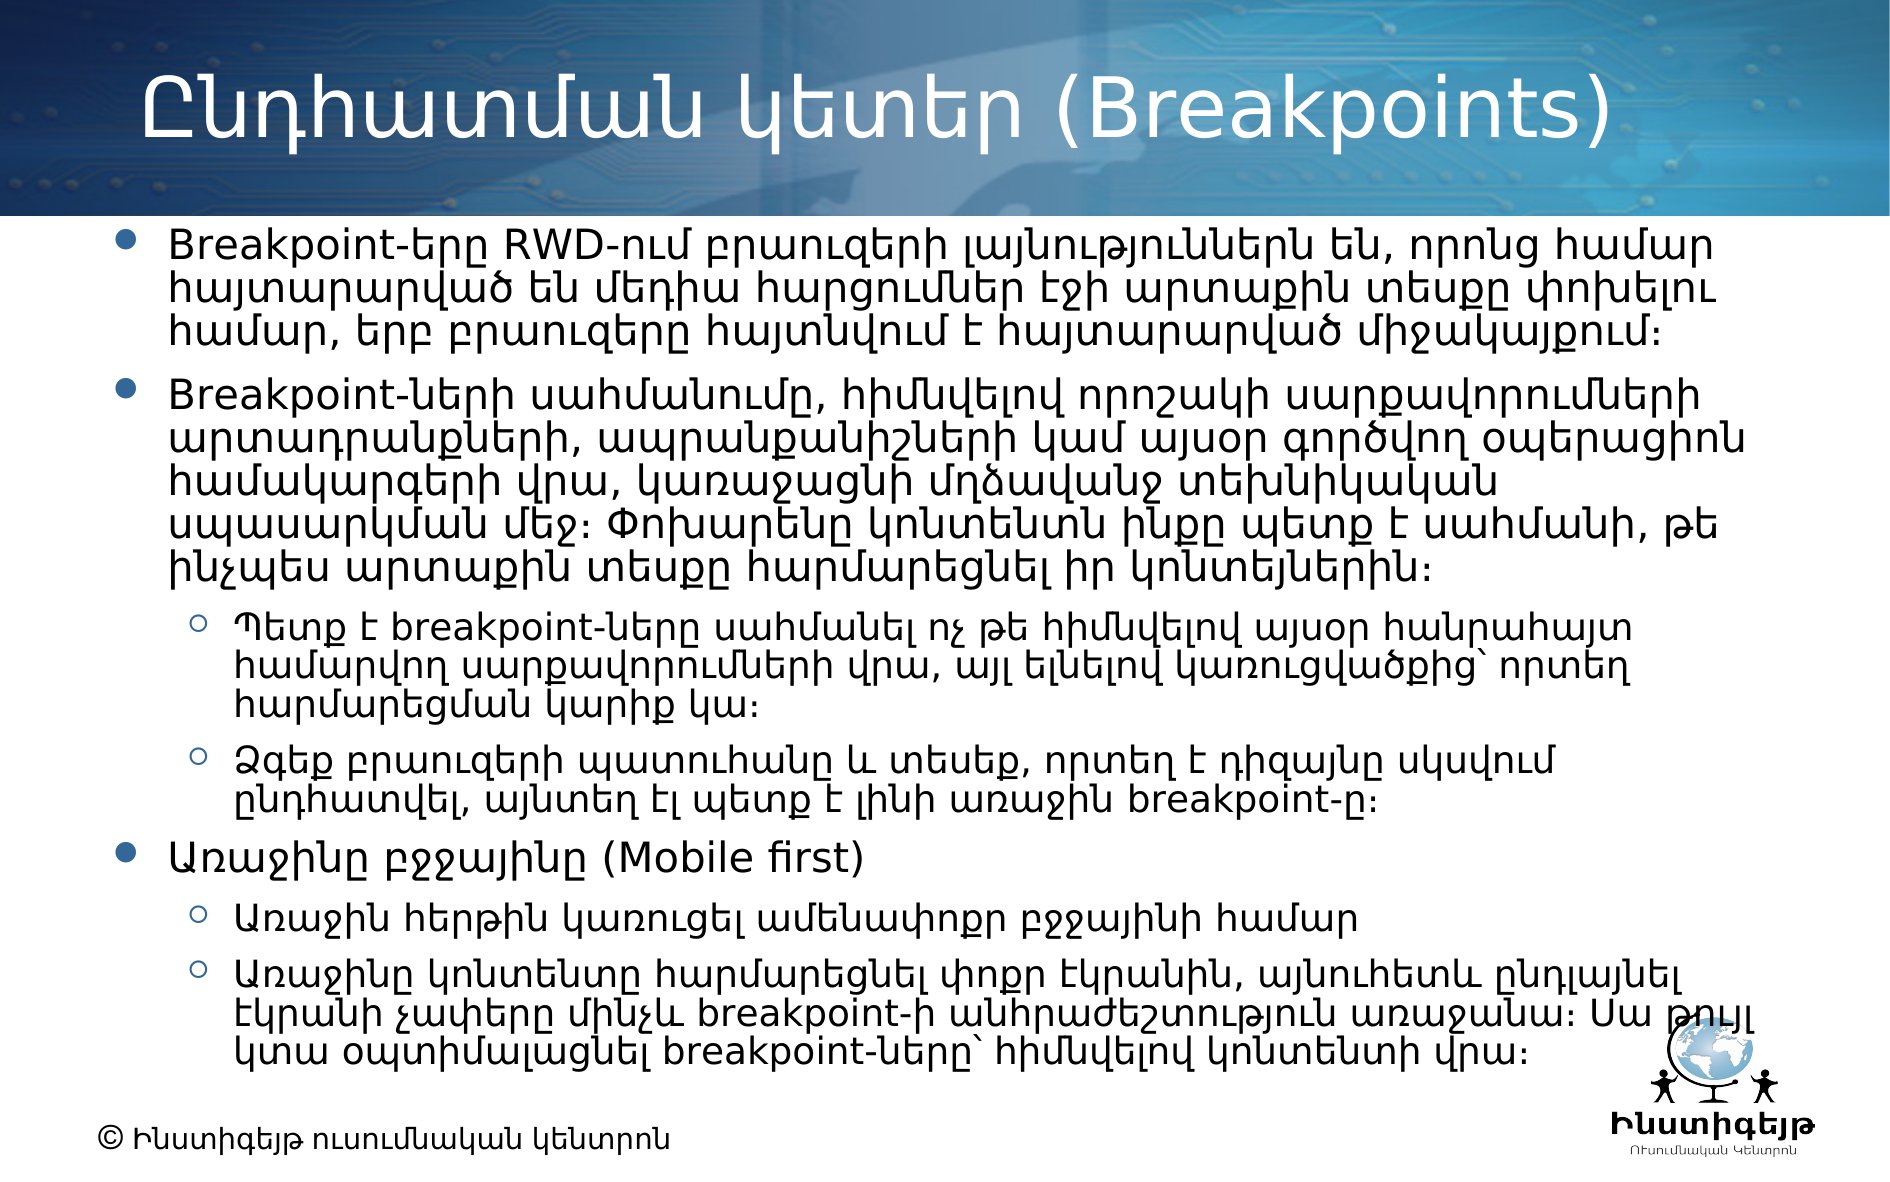

Ընդհատման կետեր (Breakpoints)
# Breakpoint-երը RWD-ում բրաուզերի լայնություններն են, որոնց համար հայտարարված են մեդիա հարցումներ էջի արտաքին տեսքը փոխելու համար, երբ բրաուզերը հայտնվում է հայտարարված միջակայքում։
Breakpoint-ների սահմանումը, հիմնվելով որոշակի սարքավորումների արտադրանքների, ապրանքանիշների կամ այսօր գործվող օպերացիոն համակարգերի վրա, կառաջացնի մղձավանջ տեխնիկական սպասարկման մեջ։ Փոխարենը կոնտենտն ինքը պետք է սահմանի, թե ինչպես արտաքին տեսքը հարմարեցնել իր կոնտեյներին։
Պետք է breakpoint-ները սահմանել ոչ թե հիմնվելով այսօր հանրահայտ համարվող սարքավորումների վրա, այլ ելնելով կառուցվածքից՝ որտեղ հարմարեցման կարիք կա։
Ձգեք բրաուզերի պատուհանը և տեսեք, որտեղ է դիզայնը սկսվում ընդհատվել, այնտեղ էլ պետք է լինի առաջին breakpoint-ը։
Առաջինը բջջայինը (Mobile first)
Առաջին հերթին կառուցել ամենափոքր բջջայինի համար
Առաջինը կոնտենտը հարմարեցնել փոքր էկրանին, այնուհետև ընդլայնել էկրանի չափերը մինչև breakpoint-ի անհրաժեշտություն առաջանա։ Սա թույլ կտա օպտիմալացնել breakpoint-ները՝ հիմնվելով կոնտենտի վրա։